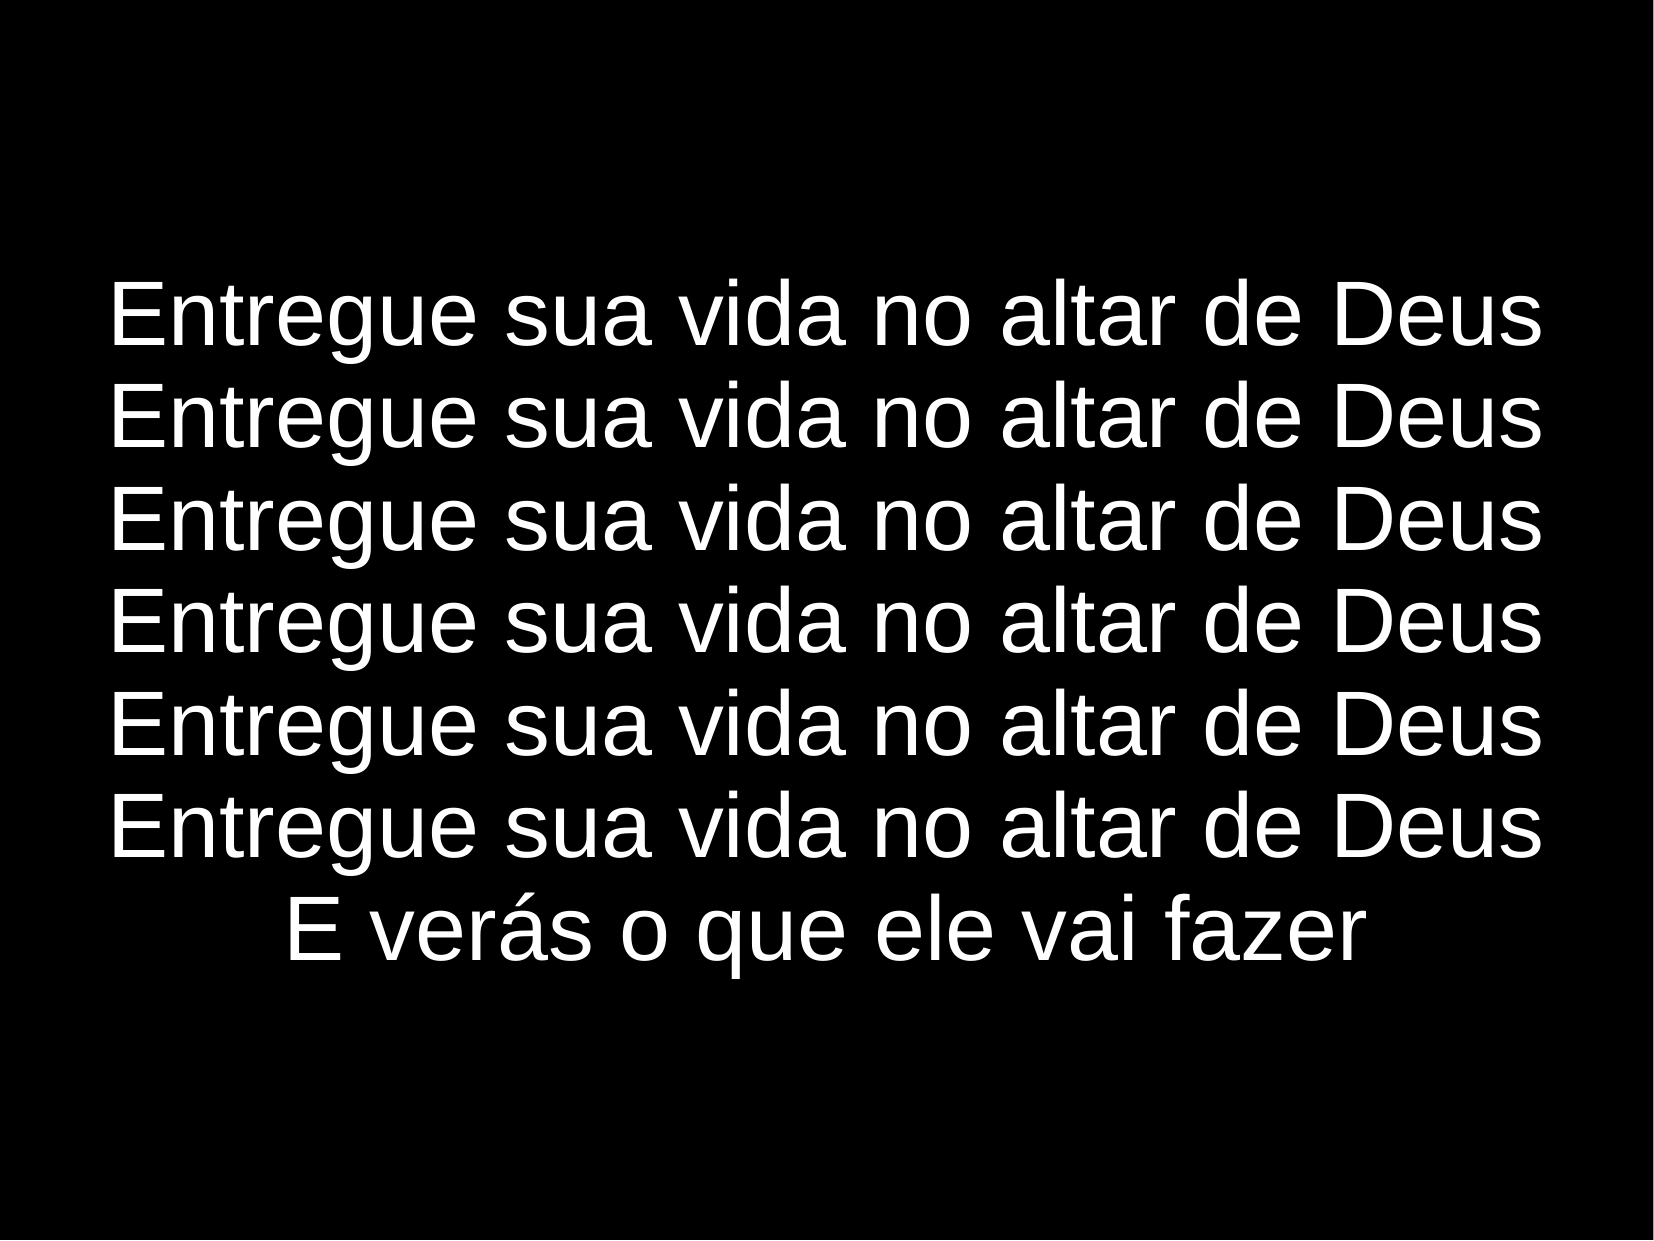

# Entregue sua vida no altar de Deus
Entregue sua vida no altar de Deus
Entregue sua vida no altar de Deus
Entregue sua vida no altar de Deus
Entregue sua vida no altar de Deus
Entregue sua vida no altar de Deus
E verás o que ele vai fazer